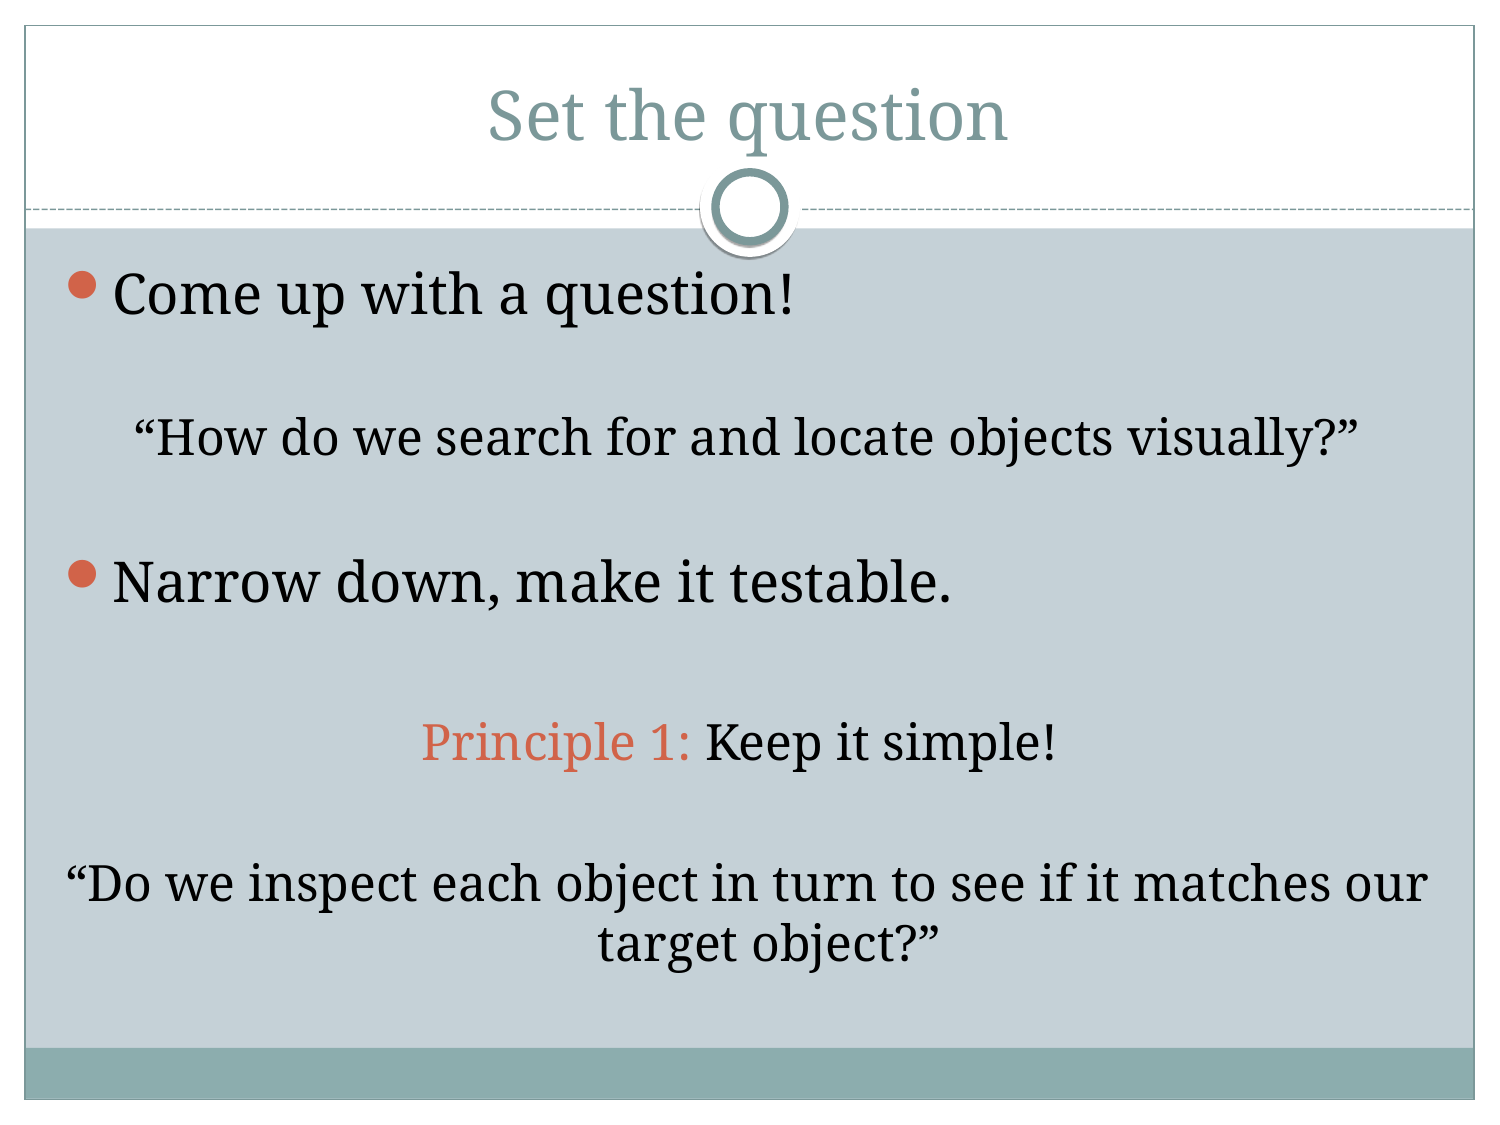

# Set the question
Come up with a question!
“How do we search for and locate objects visually?”
Narrow down, make it testable.
Principle 1: Keep it simple!
“Do we inspect each object in turn to see if it matches our target object?”